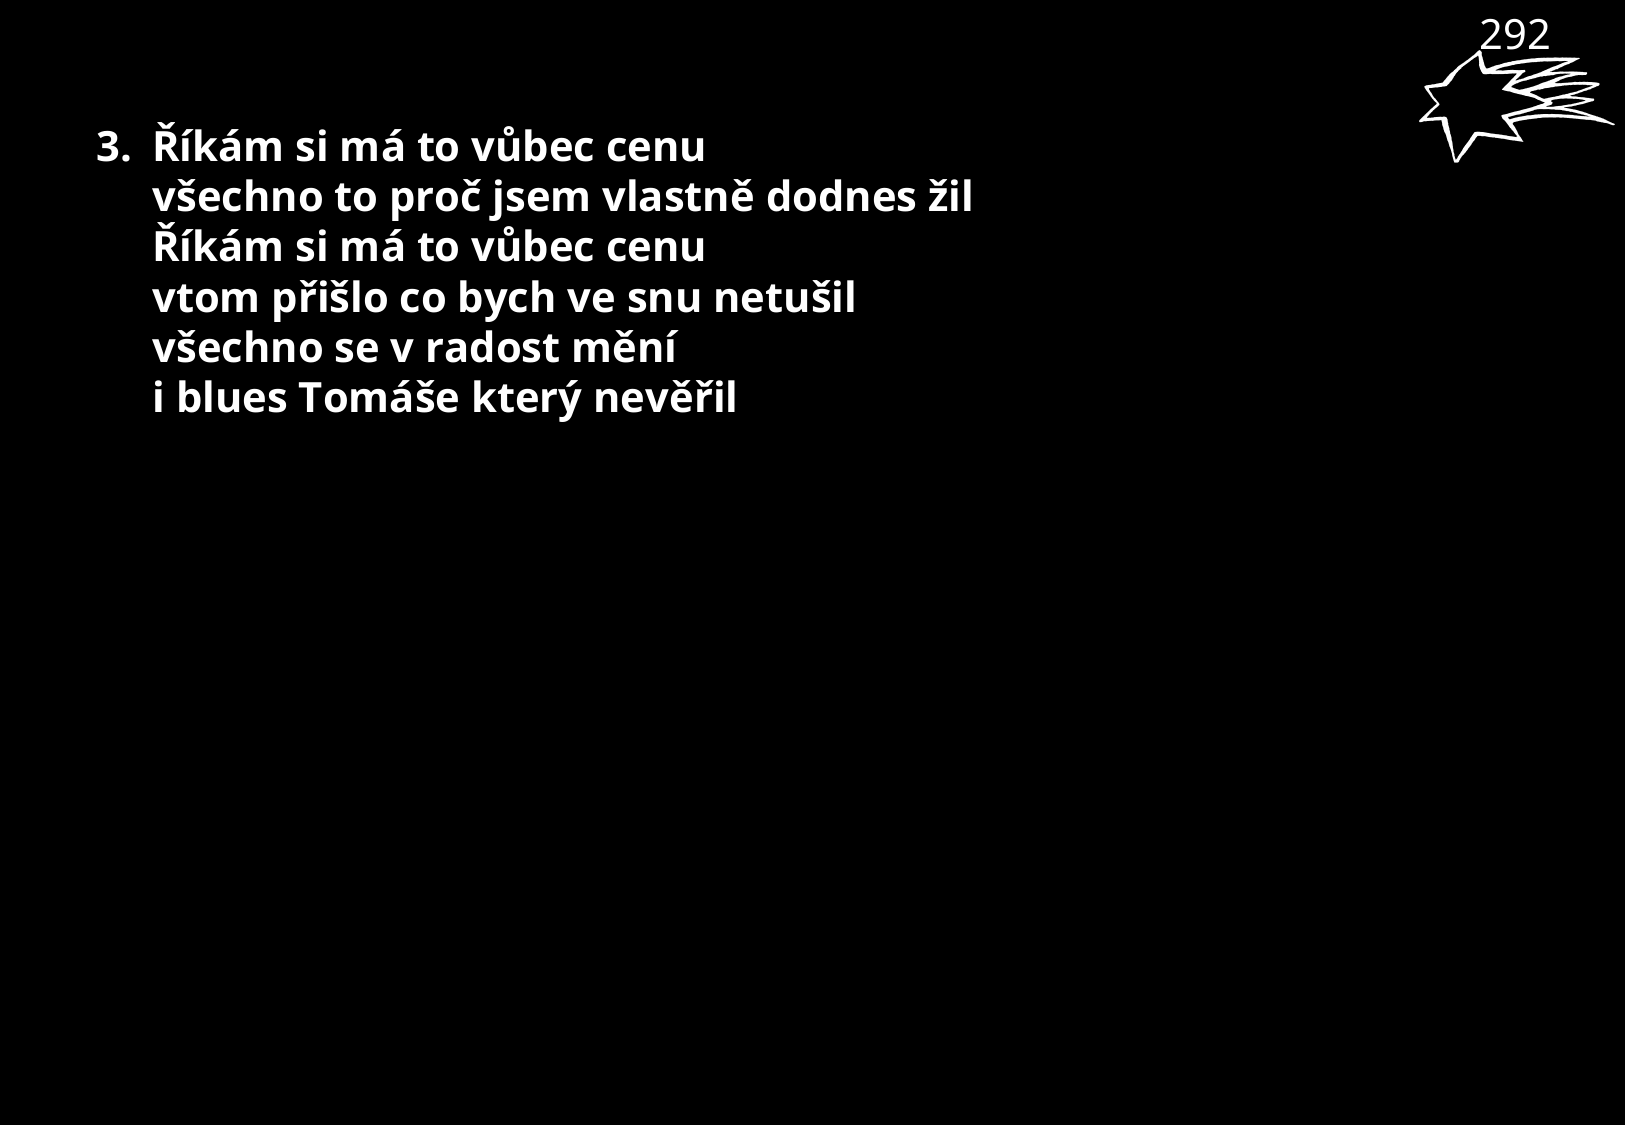

292
# 3.	Říkám si má to vůbec cenu všechno to proč jsem vlastně dodnes žil Říkám si má to vůbec cenu vtom přišlo co bych ve snu netušil všechno se v radost mění i blues Tomáše který nevěřil